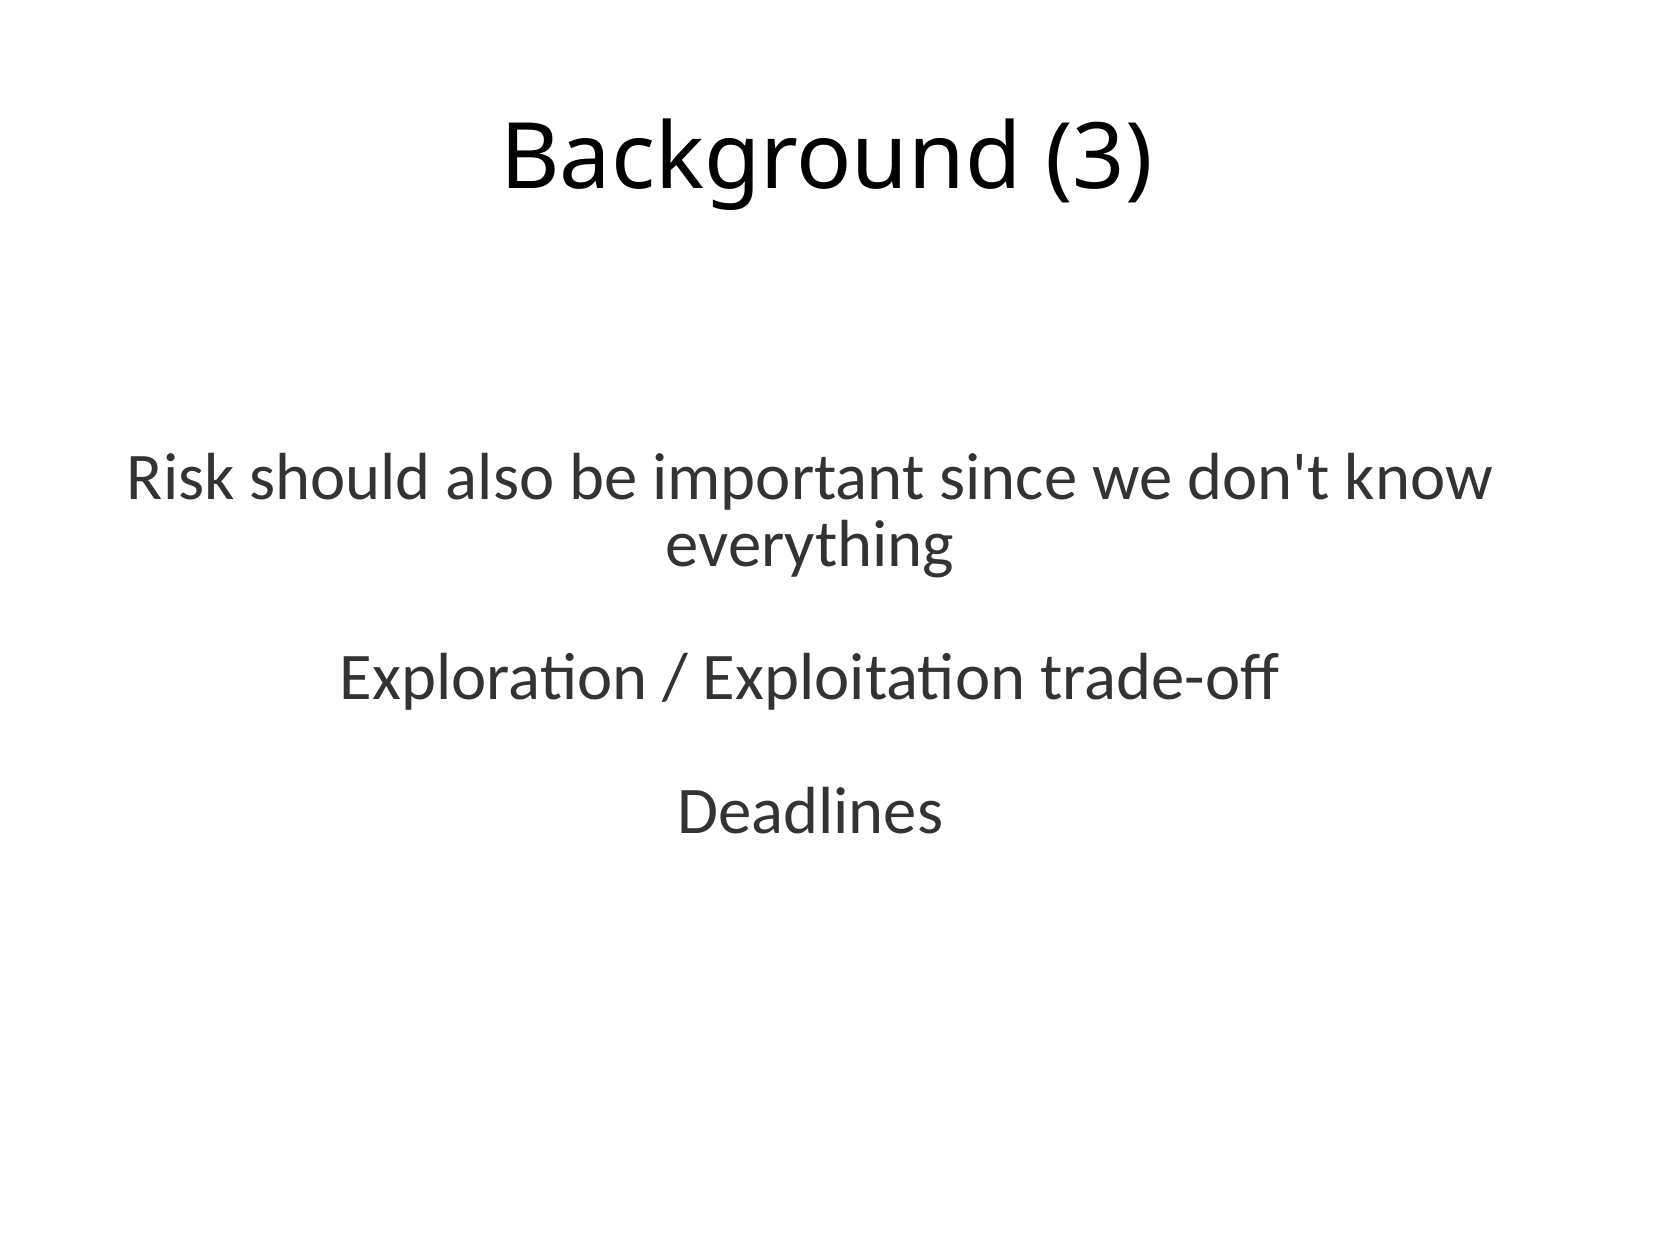

# Background (3)
Risk should also be important since we don't know everything
Exploration / Exploitation trade-off
Deadlines